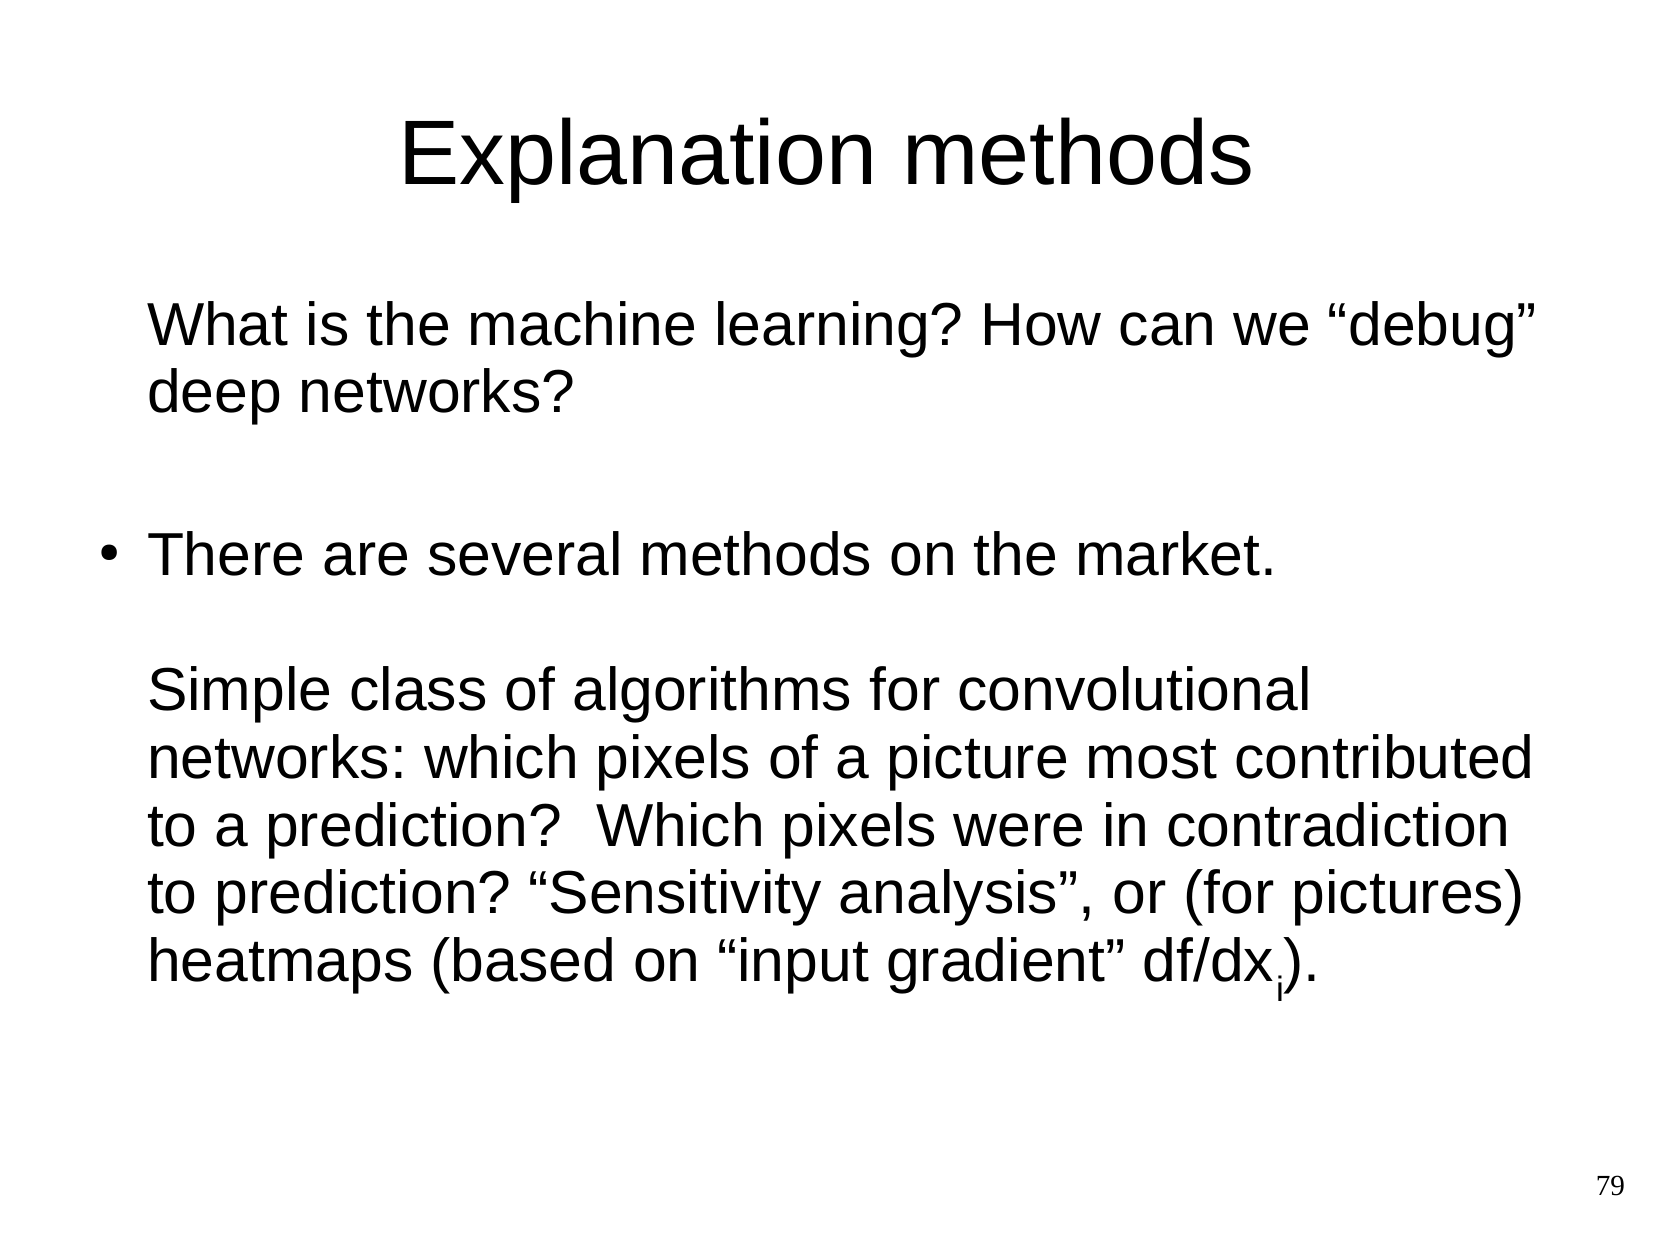

# Explanation methods
What is the machine learning? How can we “debug” deep networks?
There are several methods on the market.
Simple class of algorithms for convolutional networks: which pixels of a picture most contributed to a prediction? Which pixels were in contradiction to prediction? “Sensitivity analysis”, or (for pictures) heatmaps (based on “input gradient” df/dxi).
79